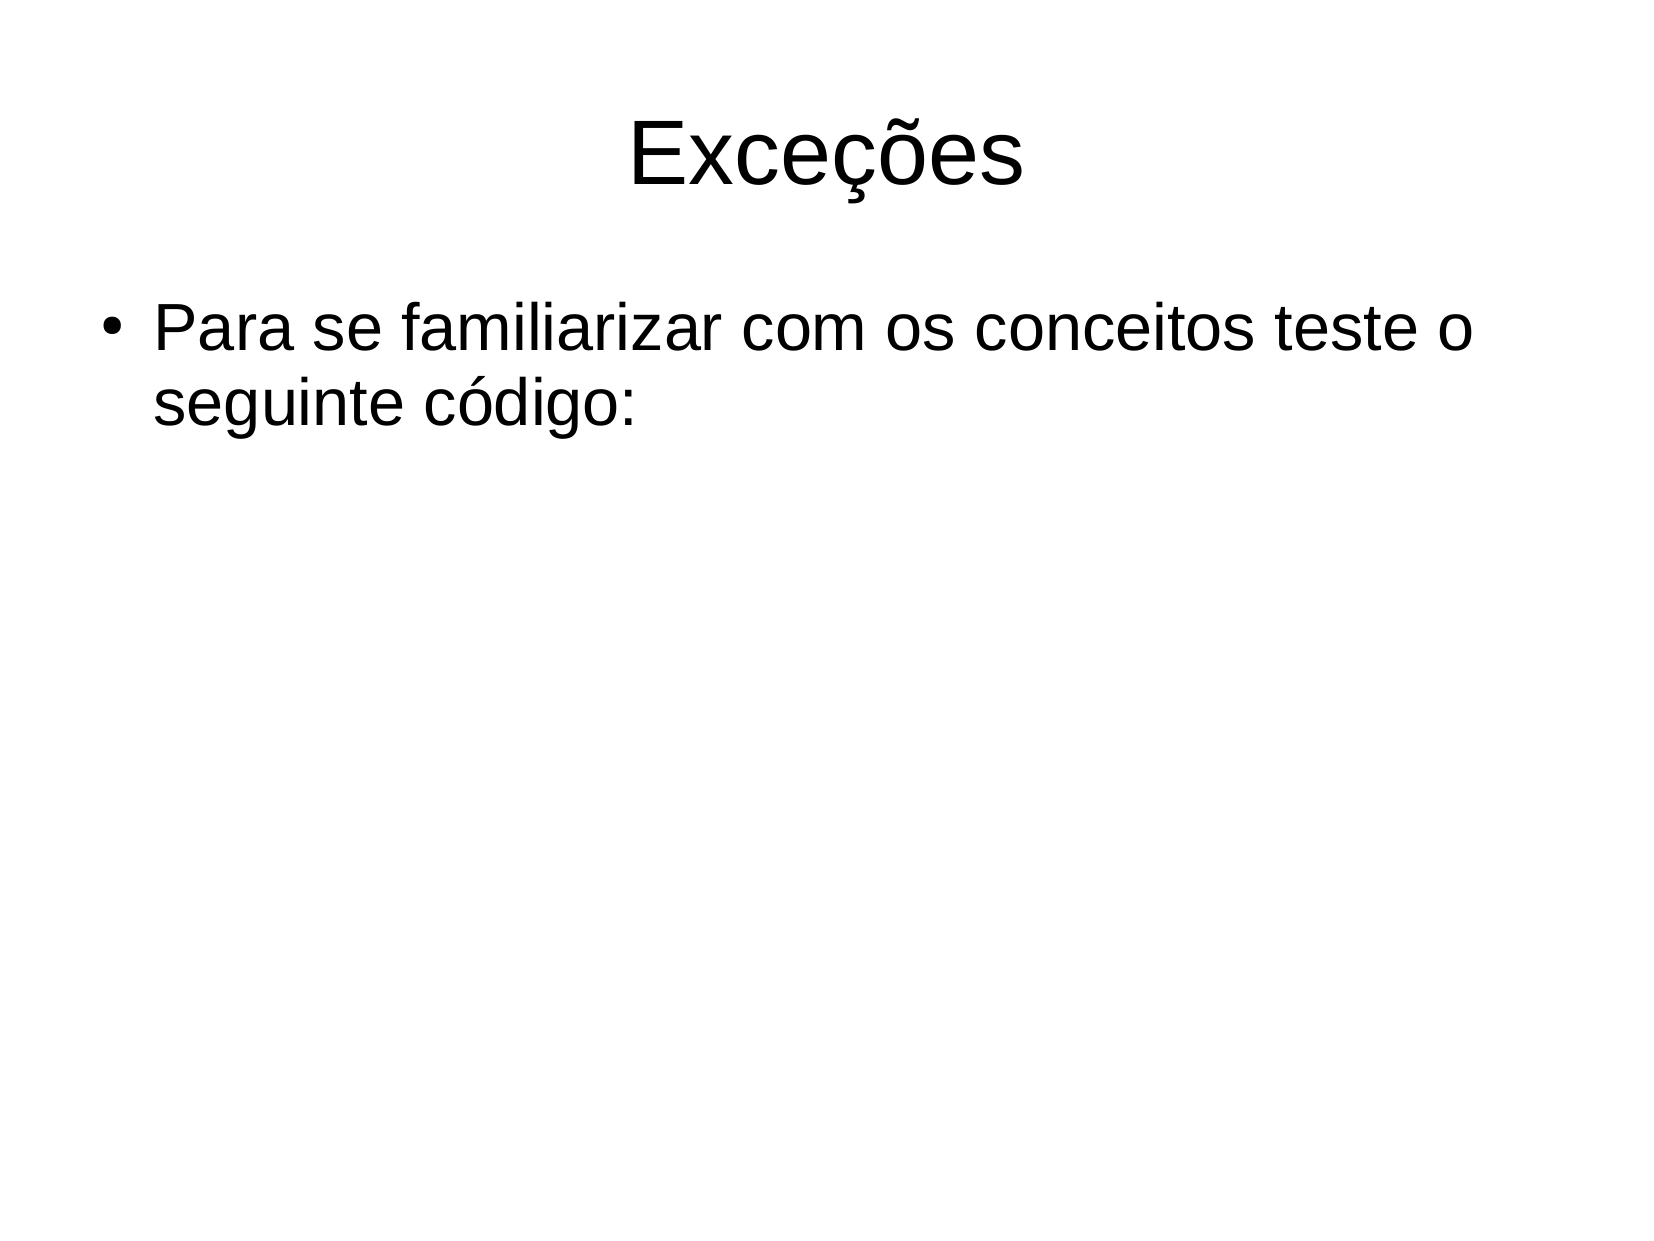

# Exceções
Para se familiarizar com os conceitos teste o seguinte código: